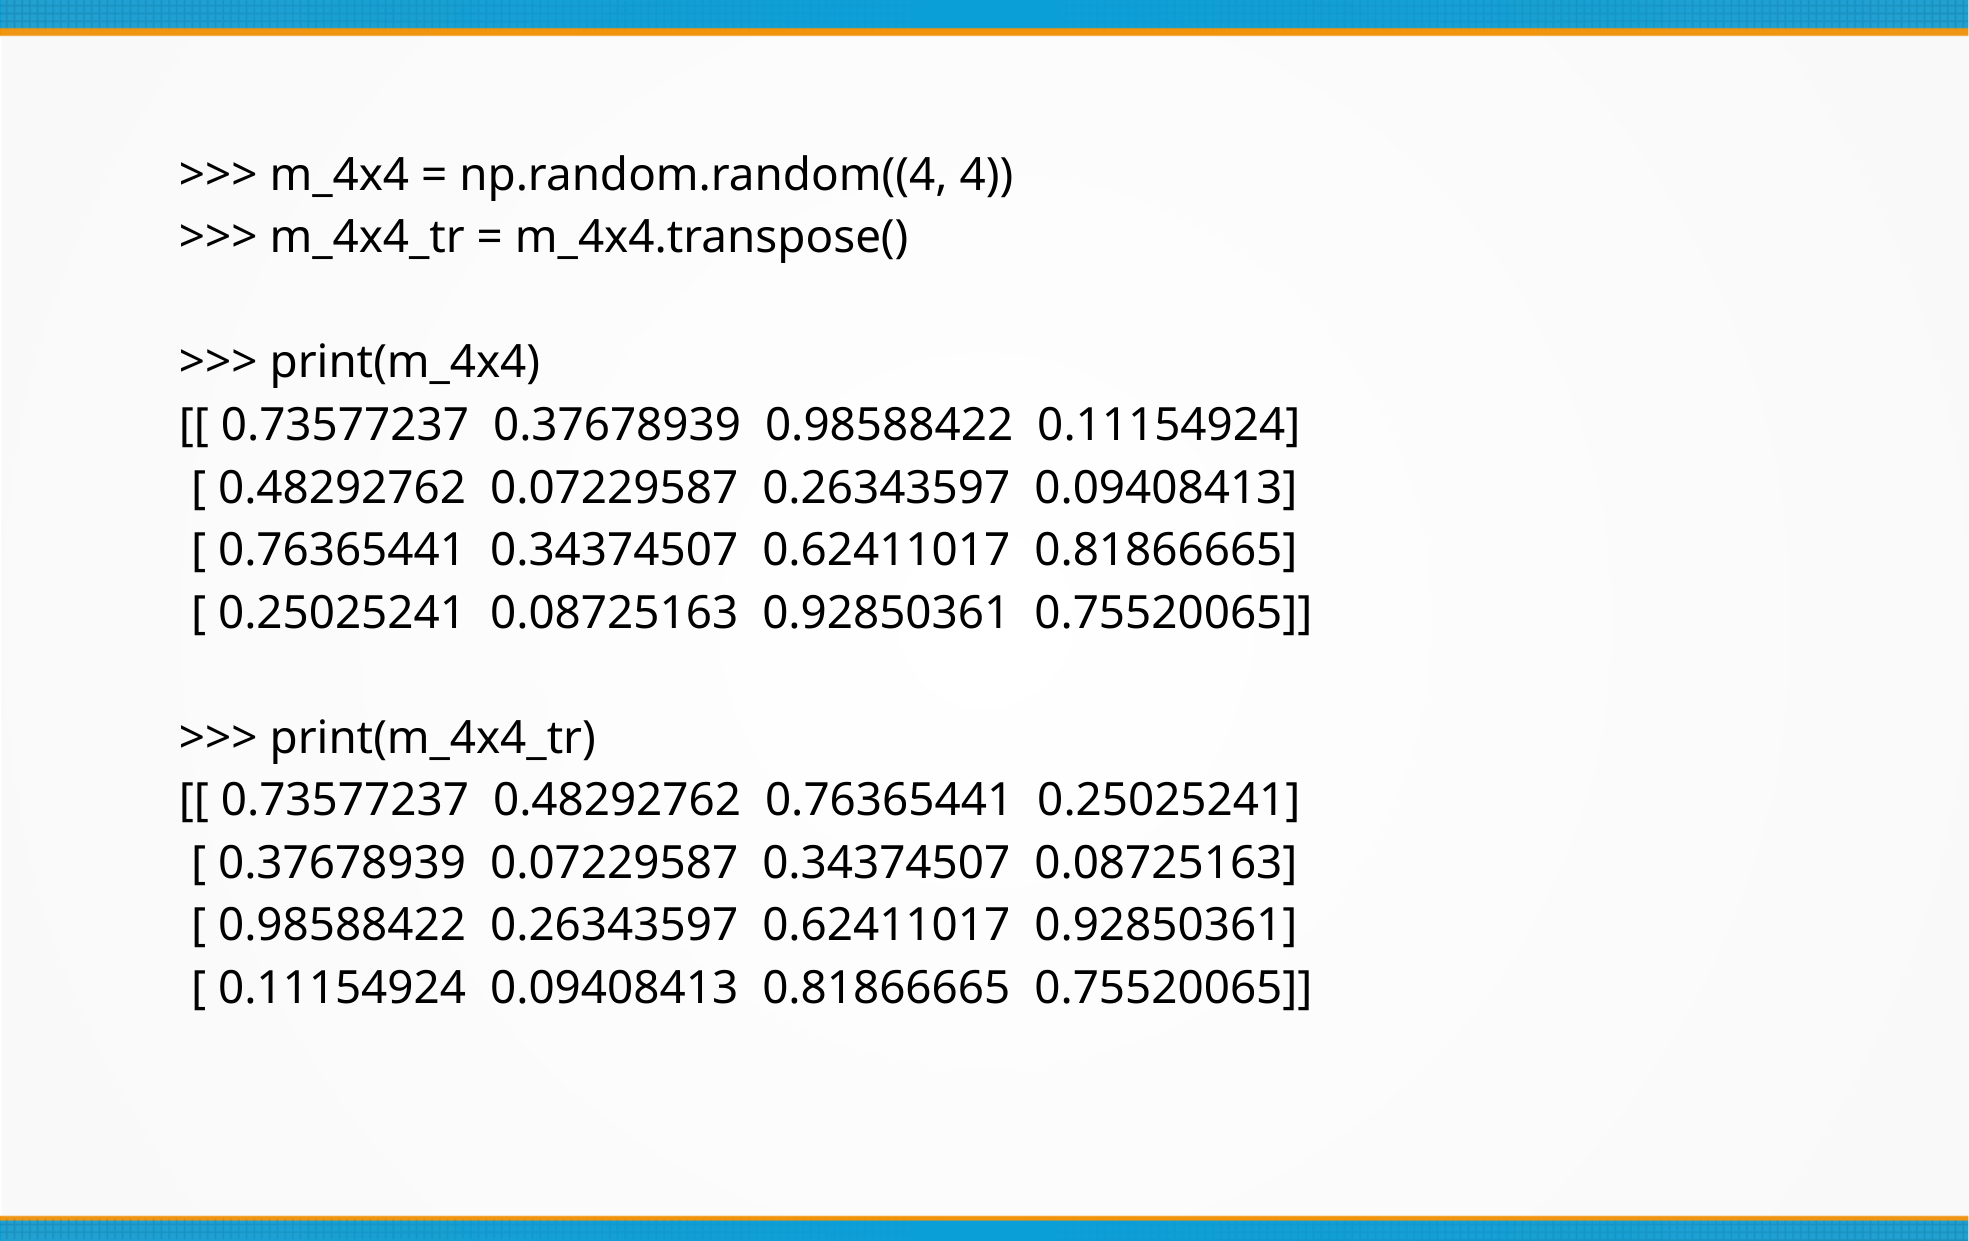

>>> m_4x4 = np.random.random((4, 4))
>>> m_4x4_tr = m_4x4.transpose()
>>> print(m_4x4)
[[ 0.73577237 0.37678939 0.98588422 0.11154924]
 [ 0.48292762 0.07229587 0.26343597 0.09408413]
 [ 0.76365441 0.34374507 0.62411017 0.81866665]
 [ 0.25025241 0.08725163 0.92850361 0.75520065]]
>>> print(m_4x4_tr)
[[ 0.73577237 0.48292762 0.76365441 0.25025241]
 [ 0.37678939 0.07229587 0.34374507 0.08725163]
 [ 0.98588422 0.26343597 0.62411017 0.92850361]
 [ 0.11154924 0.09408413 0.81866665 0.75520065]]